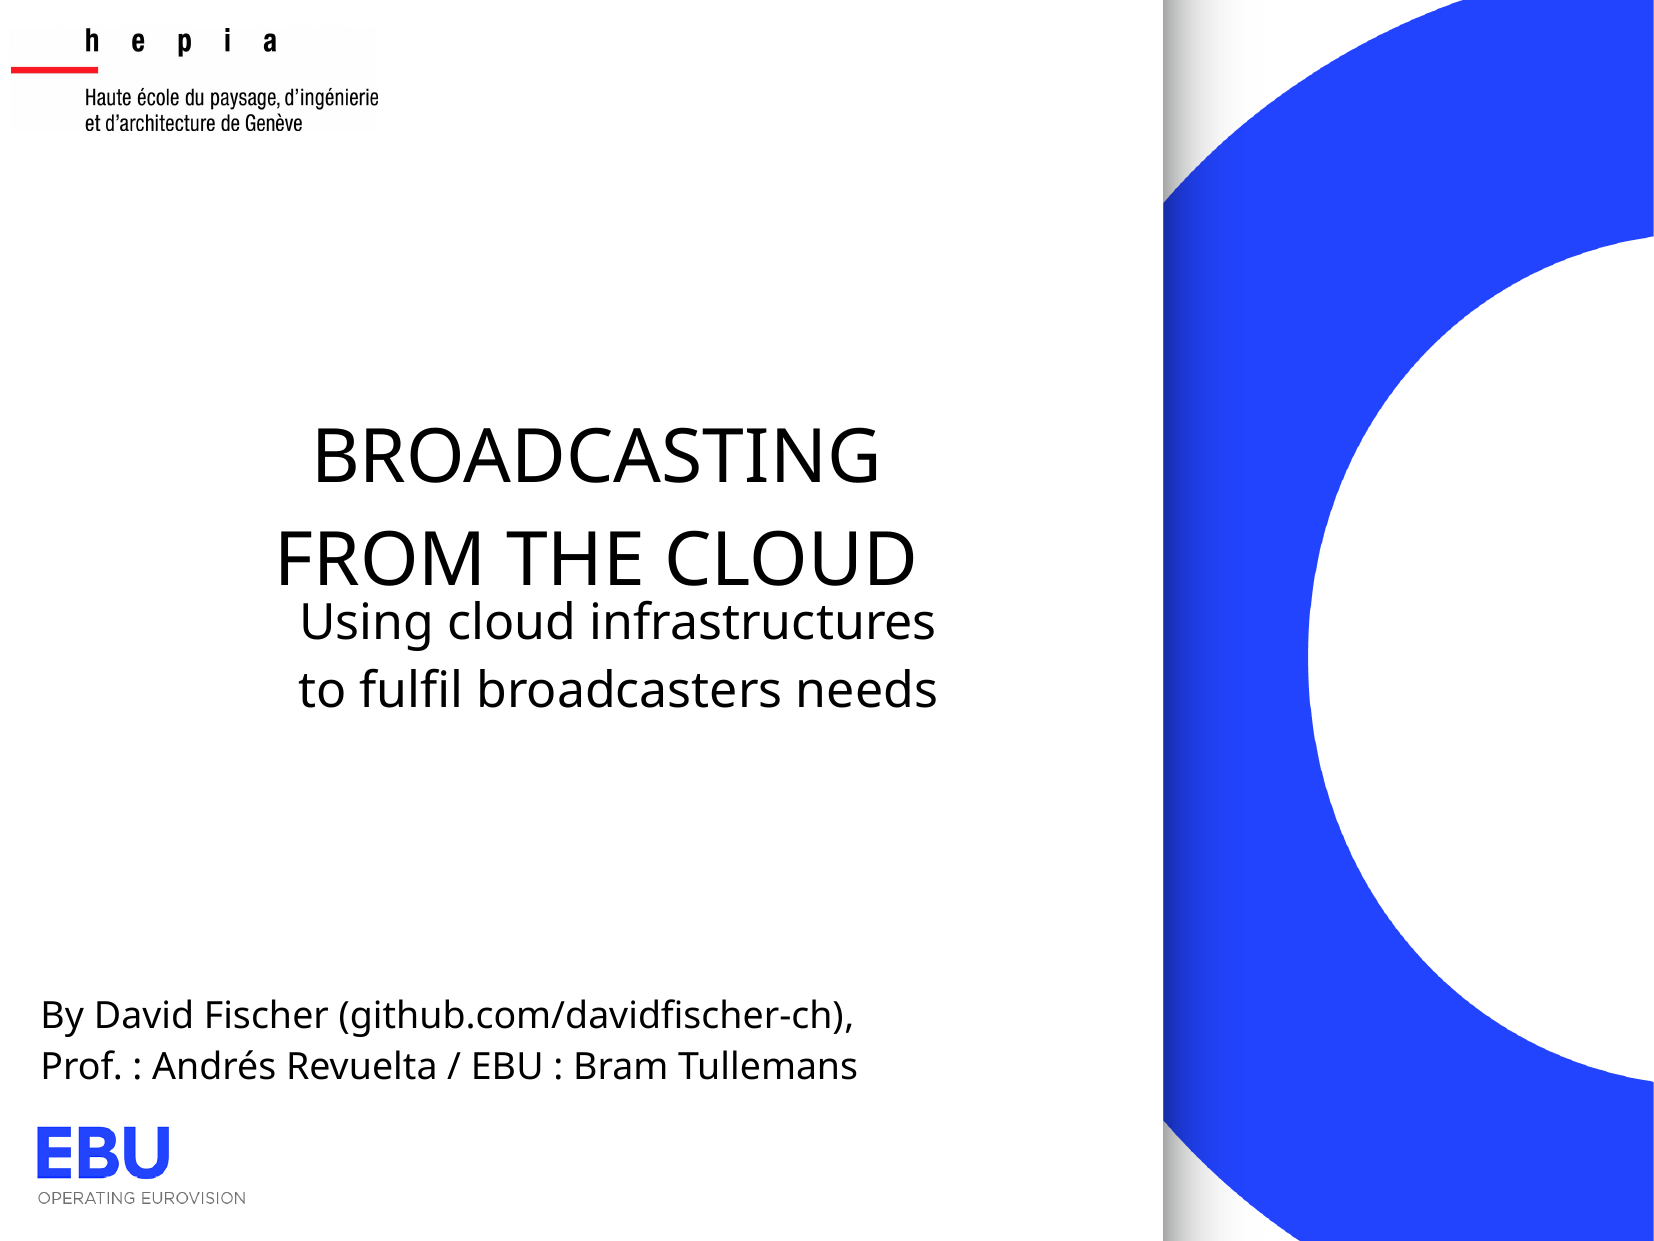

BROADCASTING
FROM THE CLOUD
Using cloud infrastructures
to fulfil broadcasters needs
By David Fischer (github.com/davidfischer-ch),
Prof. : Andrés Revuelta / EBU : Bram Tullemans